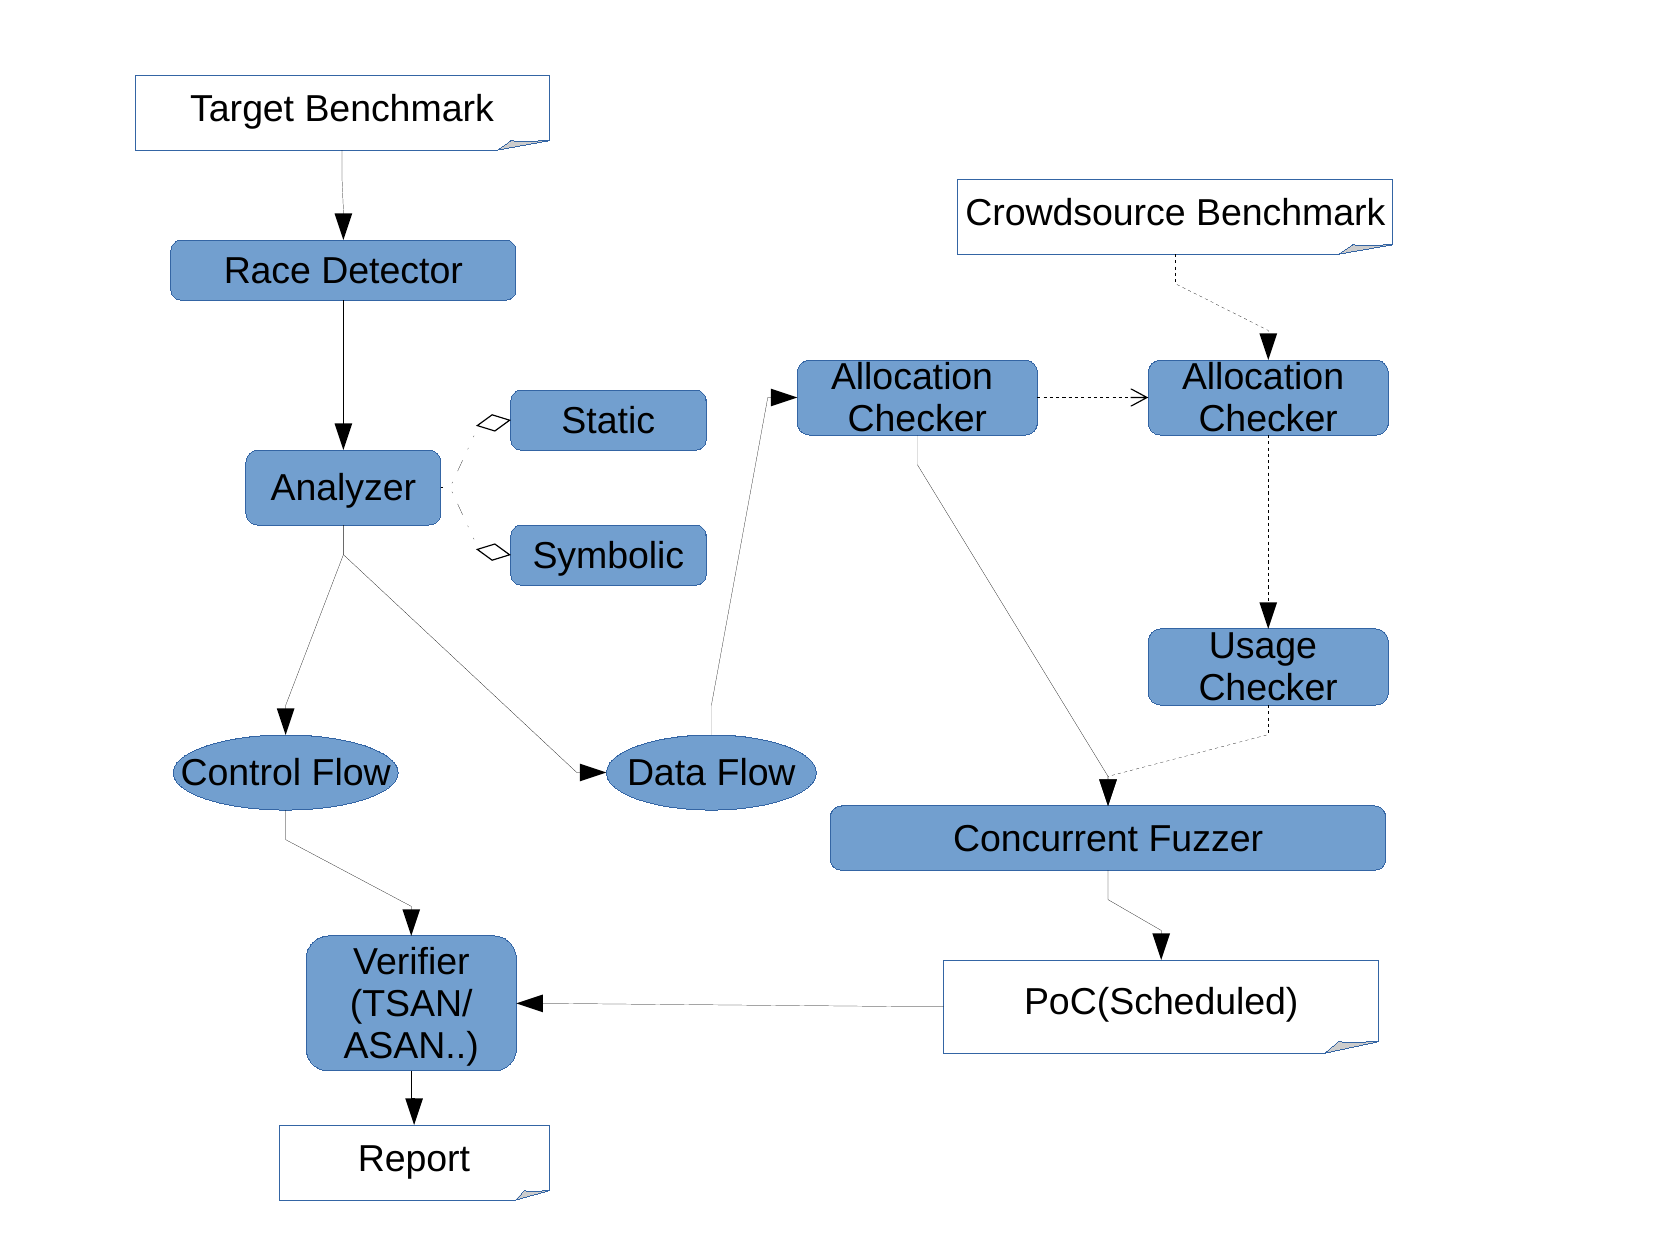

Target Benchmark
Crowdsource Benchmark
Race Detector
Allocation
Checker
Allocation
Checker
Static
Analyzer
Symbolic
Usage
Checker
Control Flow
Data Flow
Concurrent Fuzzer
Verifier
(TSAN/
ASAN..)
PoC(Scheduled)
Report